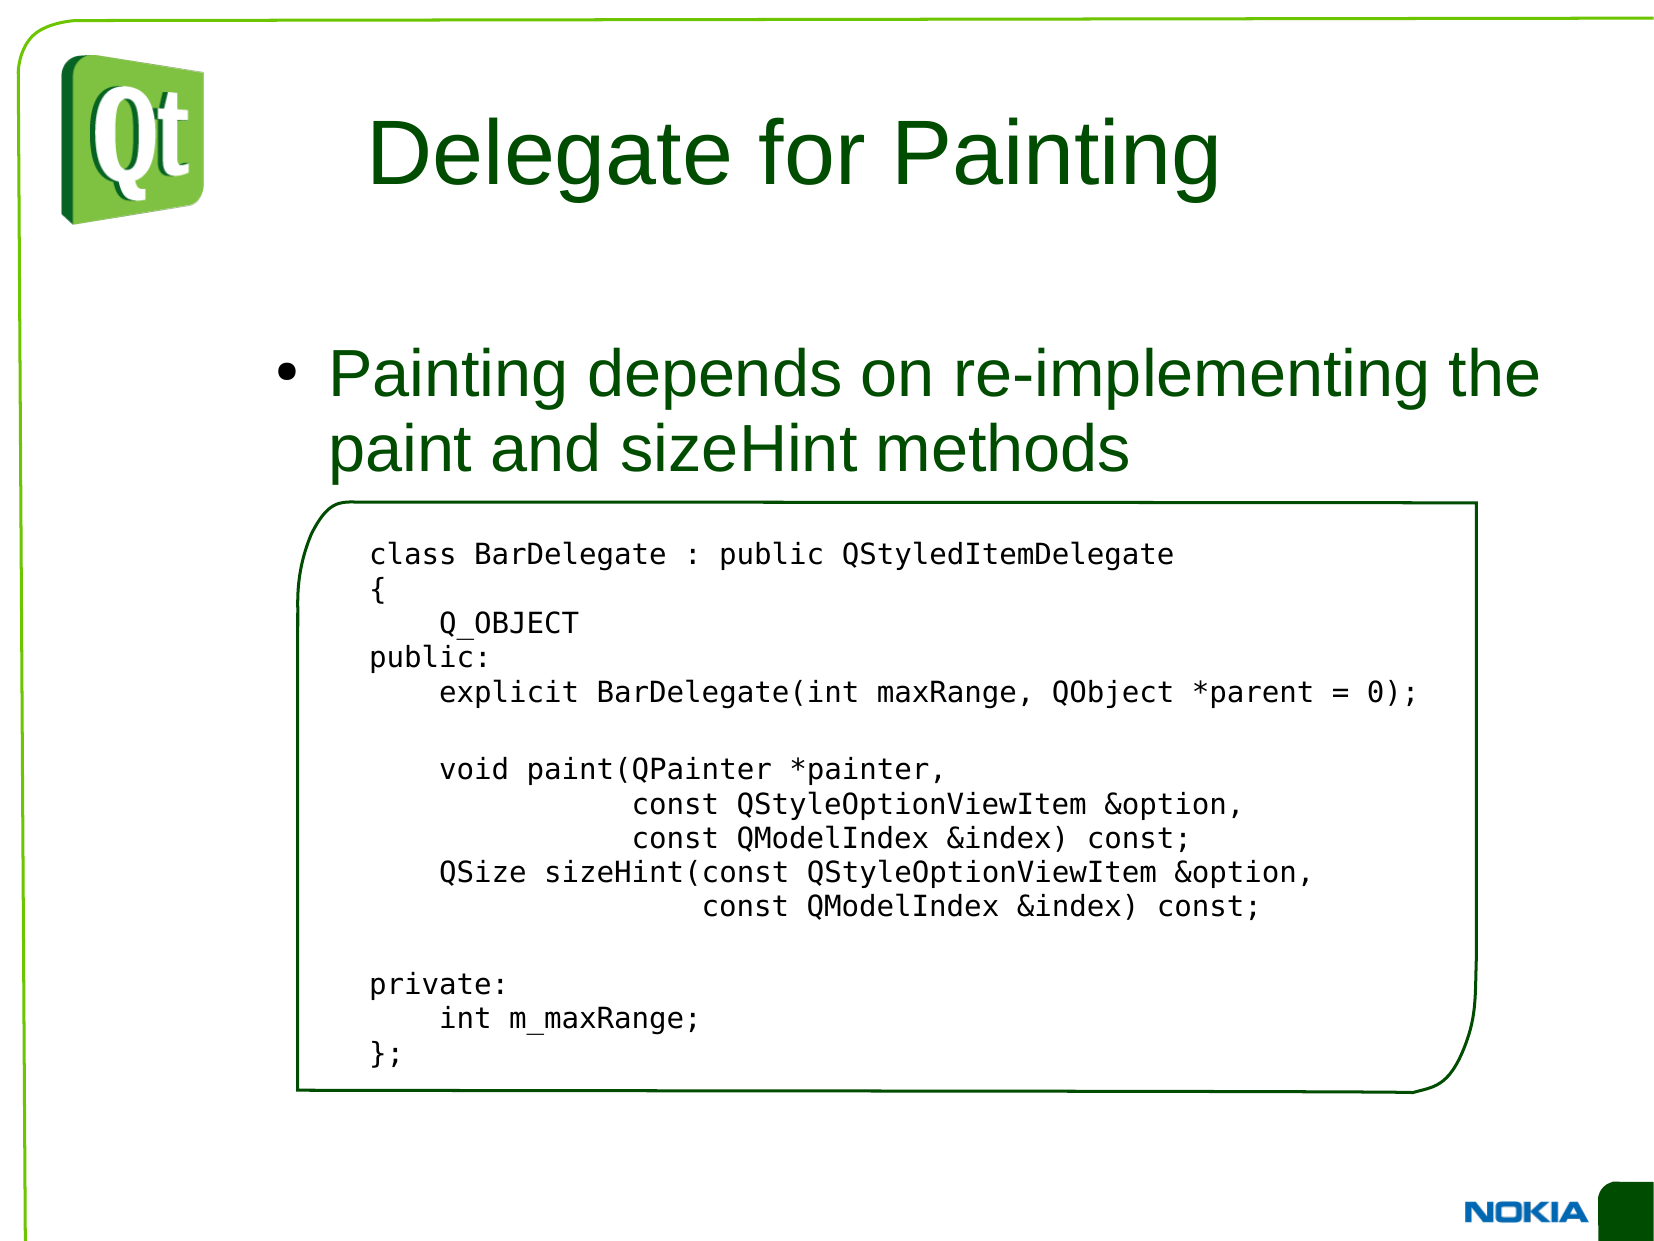

# Delegate for Painting
Painting depends on re-implementing the paint and sizeHint methods
class BarDelegate : public QStyledItemDelegate
{
 Q_OBJECT
public:
 explicit BarDelegate(int maxRange, QObject *parent = 0);
 void paint(QPainter *painter,
 const QStyleOptionViewItem &option,
 const QModelIndex &index) const;
 QSize sizeHint(const QStyleOptionViewItem &option,
 const QModelIndex &index) const;
private:
 int m_maxRange;
};